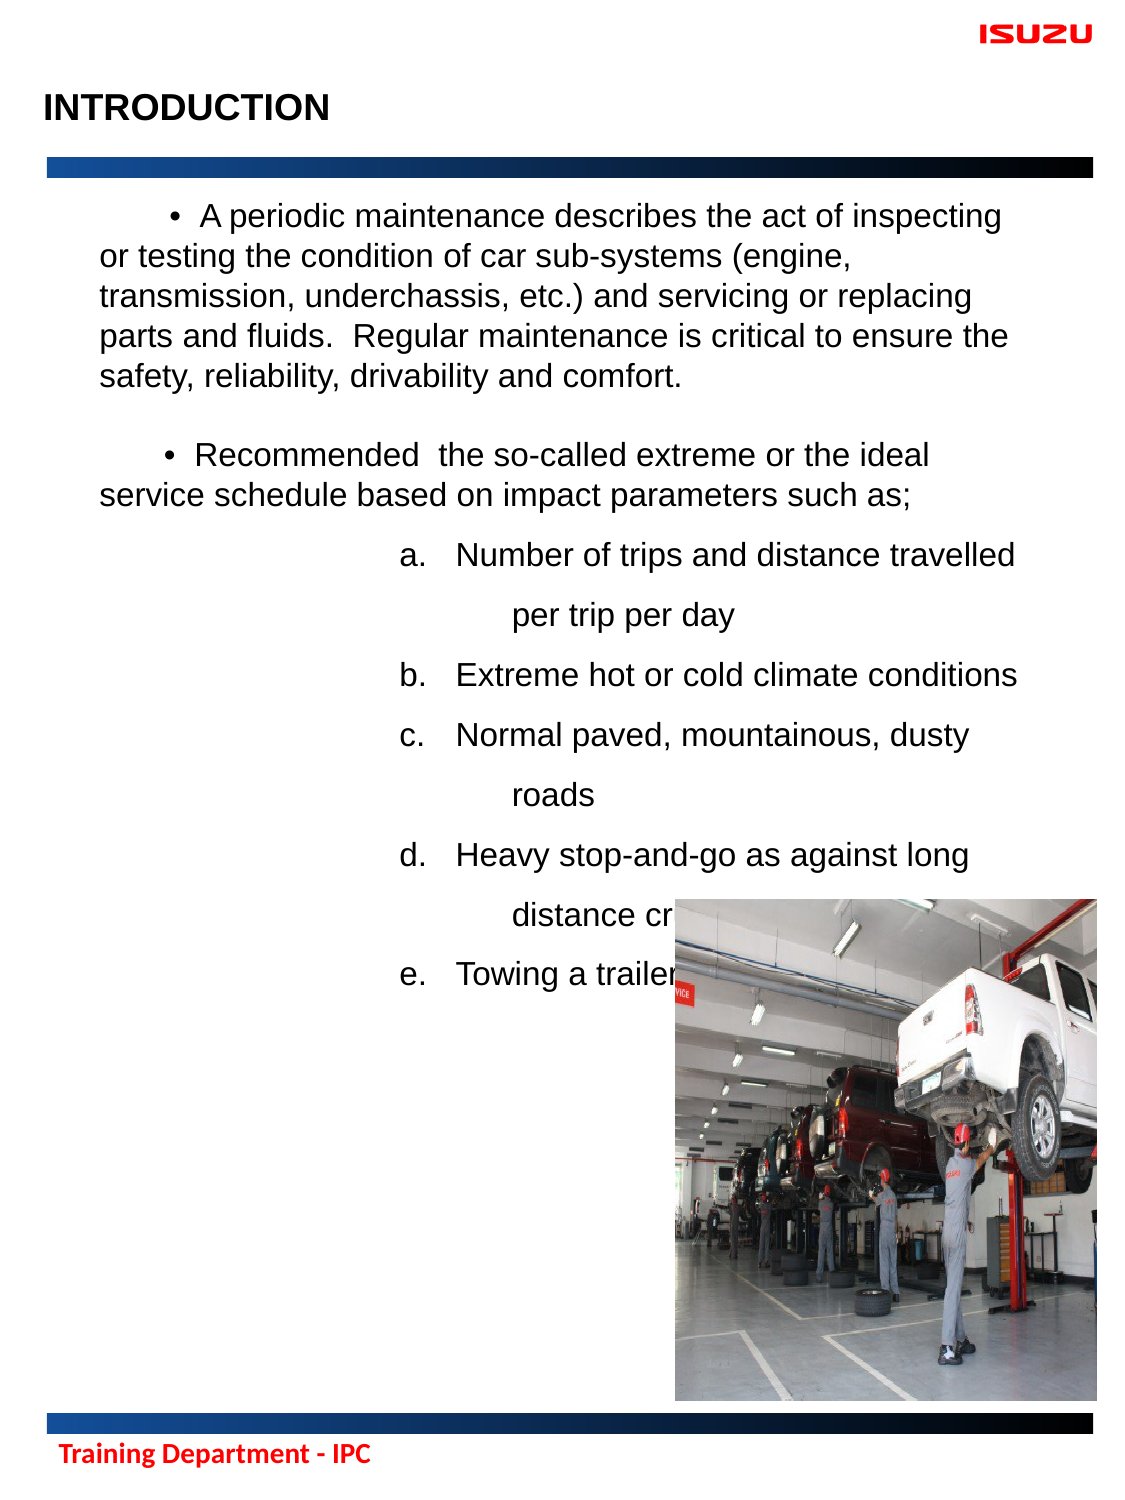

INTRODUCTION
 • A periodic maintenance describes the act of inspecting or testing the condition of car sub-systems (engine, transmission, underchassis, etc.) and servicing or replacing parts and fluids. Regular maintenance is critical to ensure the safety, reliability, drivability and comfort.
 • Recommended the so-called extreme or the ideal service schedule based on impact parameters such as;
Number of trips and distance travelled per trip per day
Extreme hot or cold climate conditions
Normal paved, mountainous, dusty roads
Heavy stop-and-go as against long distance cruising
Towing a trailer or other heavy loads